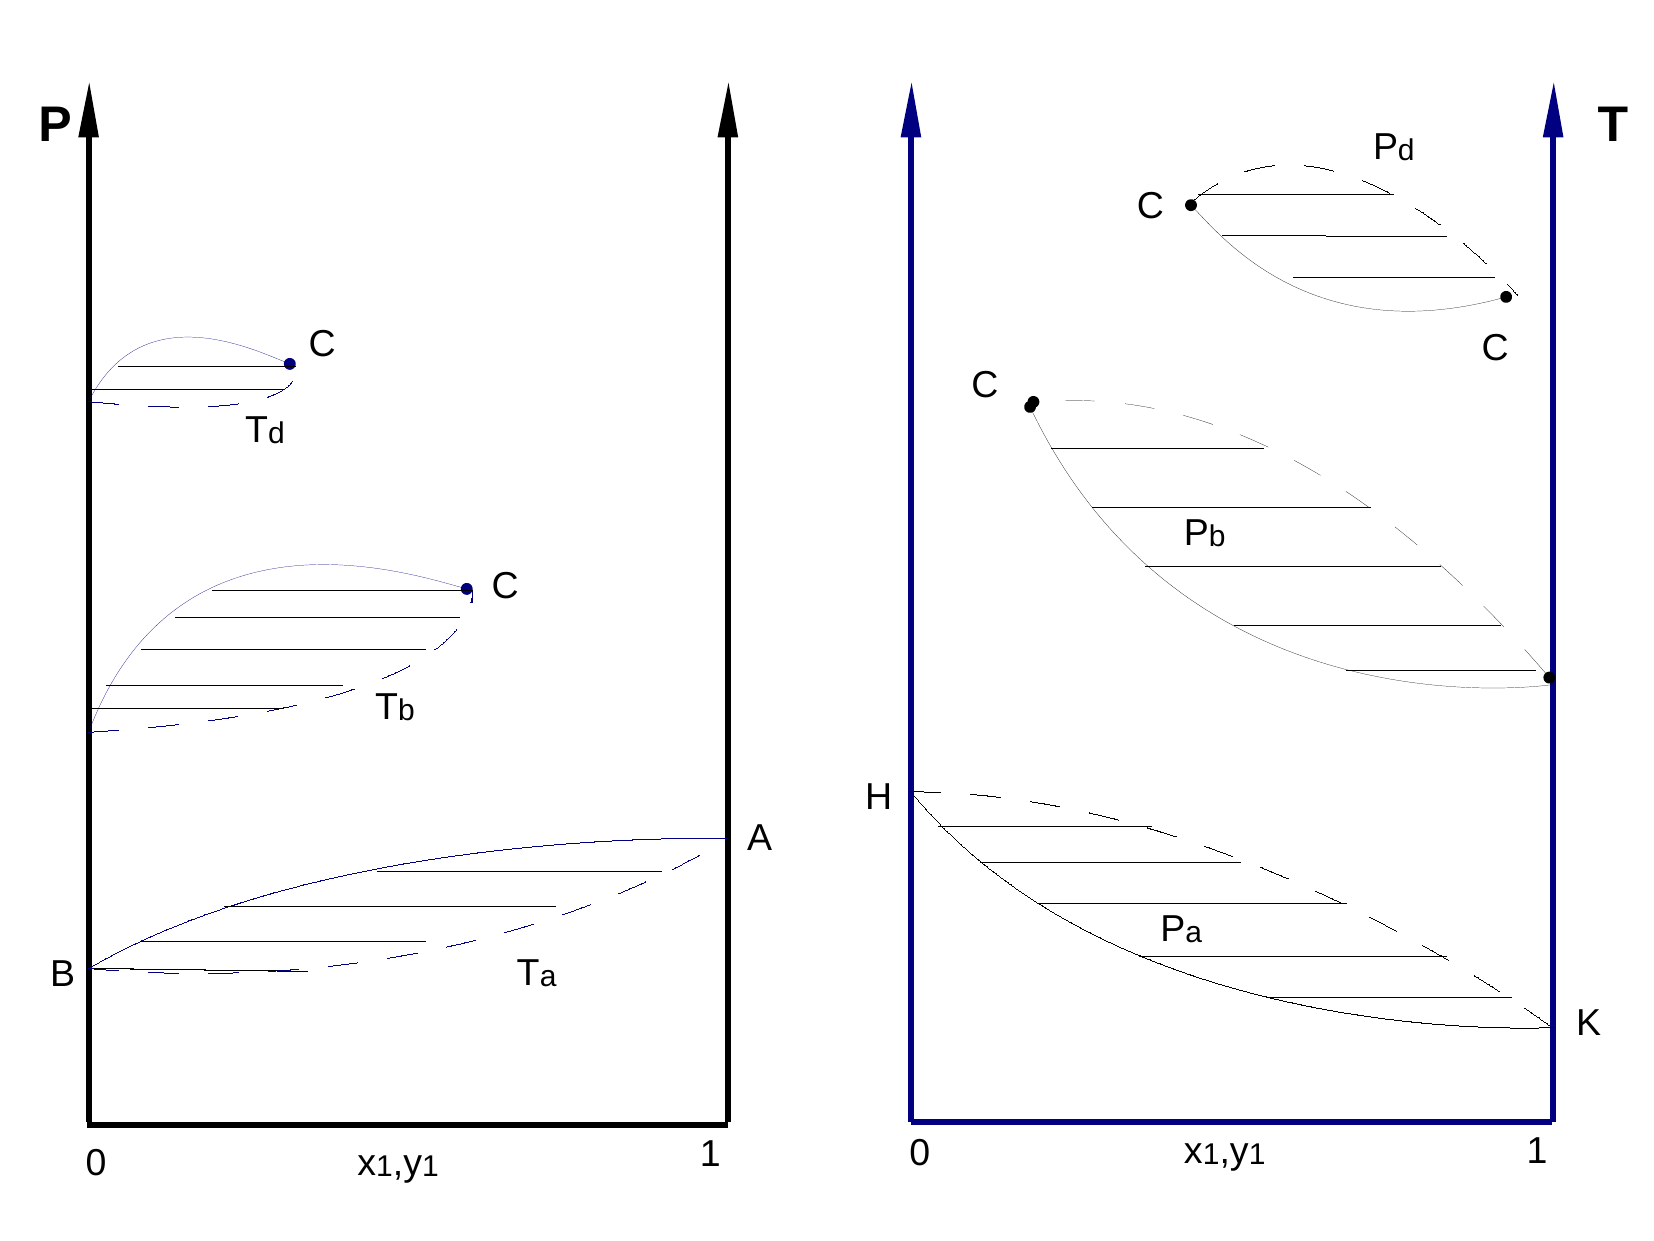

T
P
Pd
C
C
C
C
Td
Pb
C
Tb
H
A
Pa
Ta
B
K
x1,y1
1
0
1
0
x1,y1